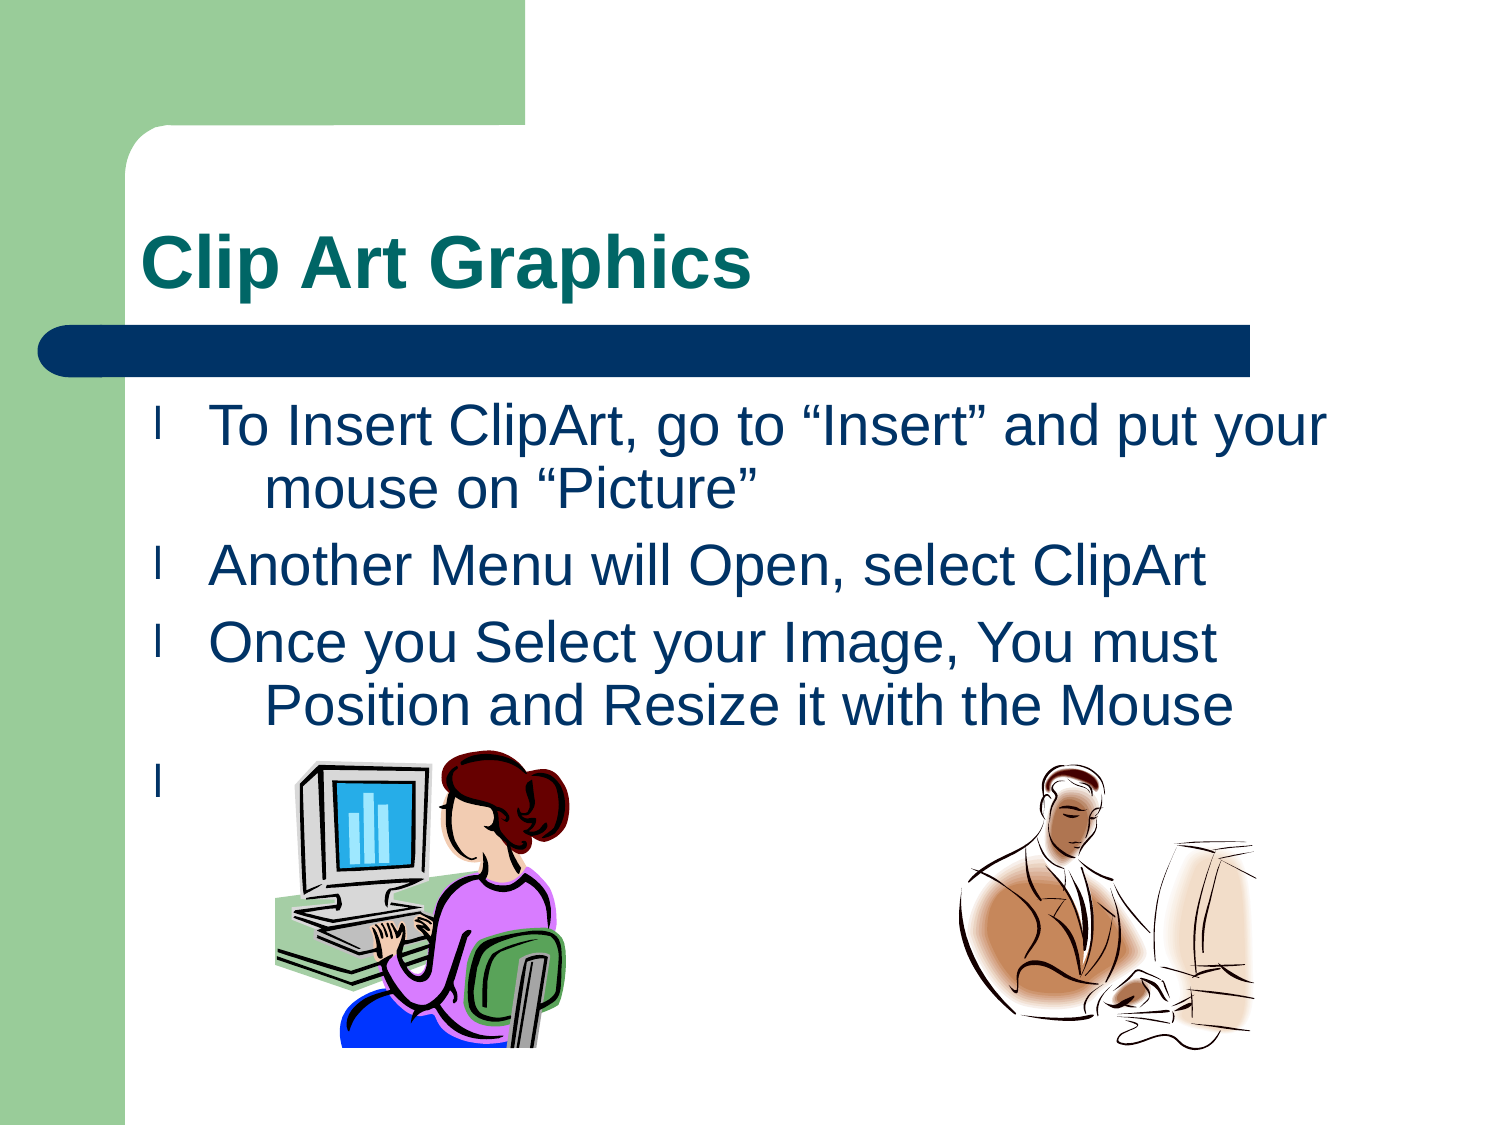

0
# Clip Art Graphics
To Insert ClipArt, go to “Insert” and put your mouse on “Picture”
Another Menu will Open, select ClipArt
Once you Select your Image, You must Position and Resize it with the Mouse